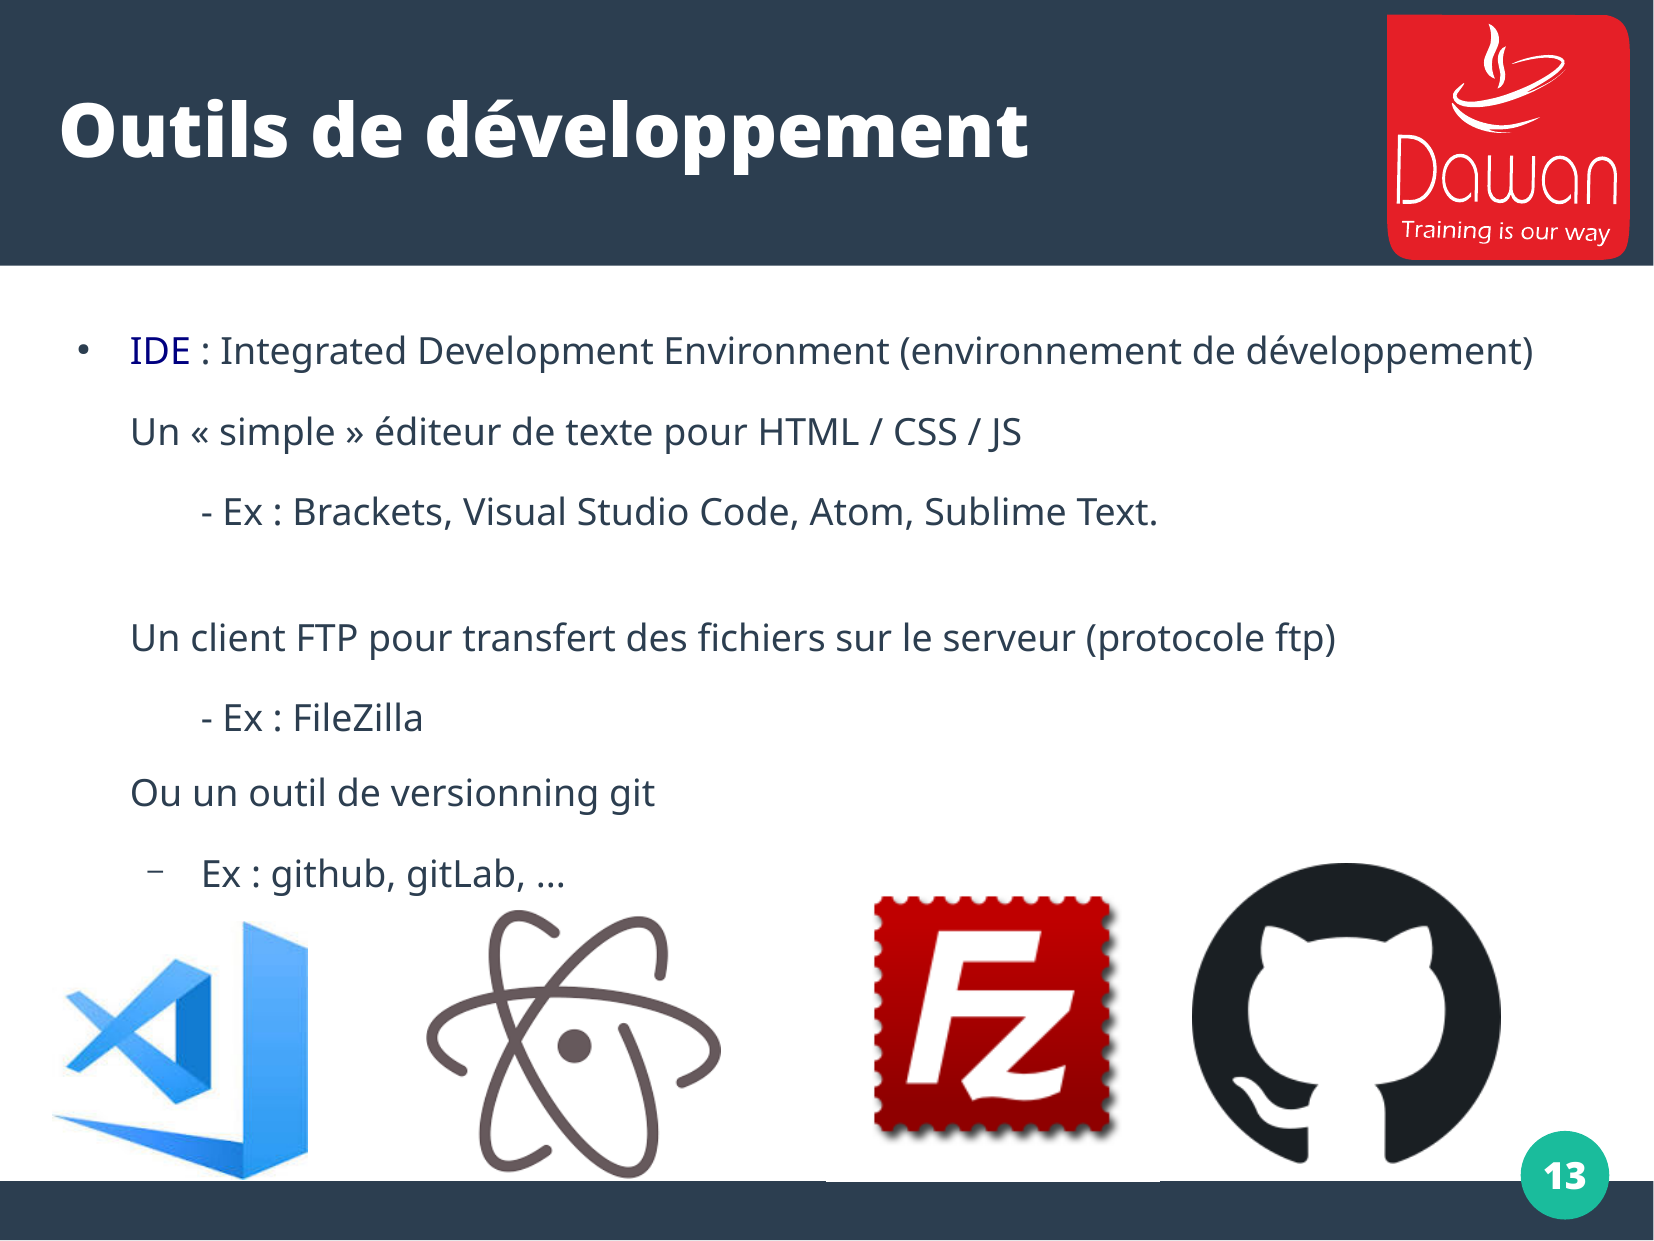

# Outils de développement
IDE : Integrated Development Environment (environnement de développement)
Un « simple » éditeur de texte pour HTML / CSS / JS
- Ex : Brackets, Visual Studio Code, Atom, Sublime Text.
Un client FTP pour transfert des fichiers sur le serveur (protocole ftp)
- Ex : FileZilla
Ou un outil de versionning git
Ex : github, gitLab, ...
13